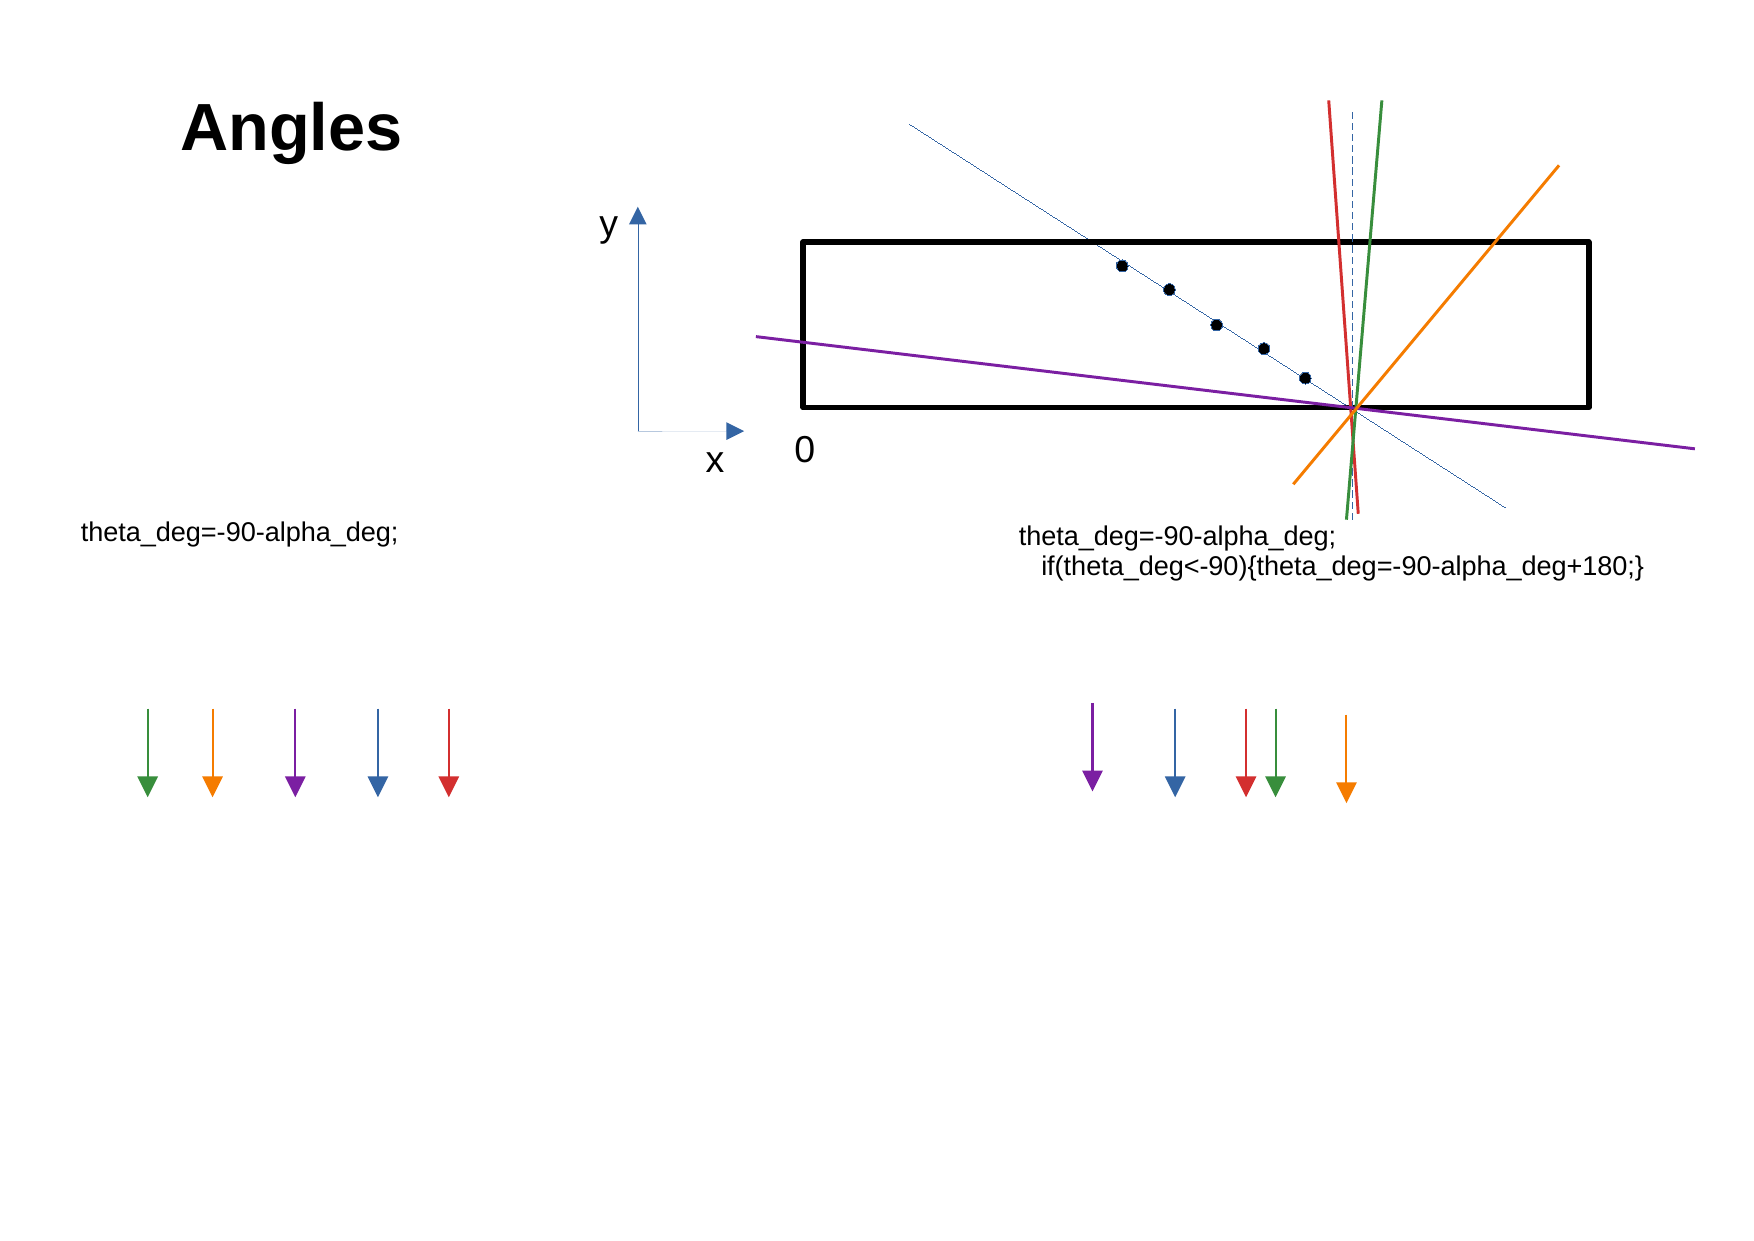

Angles
y
0
x
theta_deg=-90-alpha_deg;
theta_deg=-90-alpha_deg;
 if(theta_deg<-90){theta_deg=-90-alpha_deg+180;}